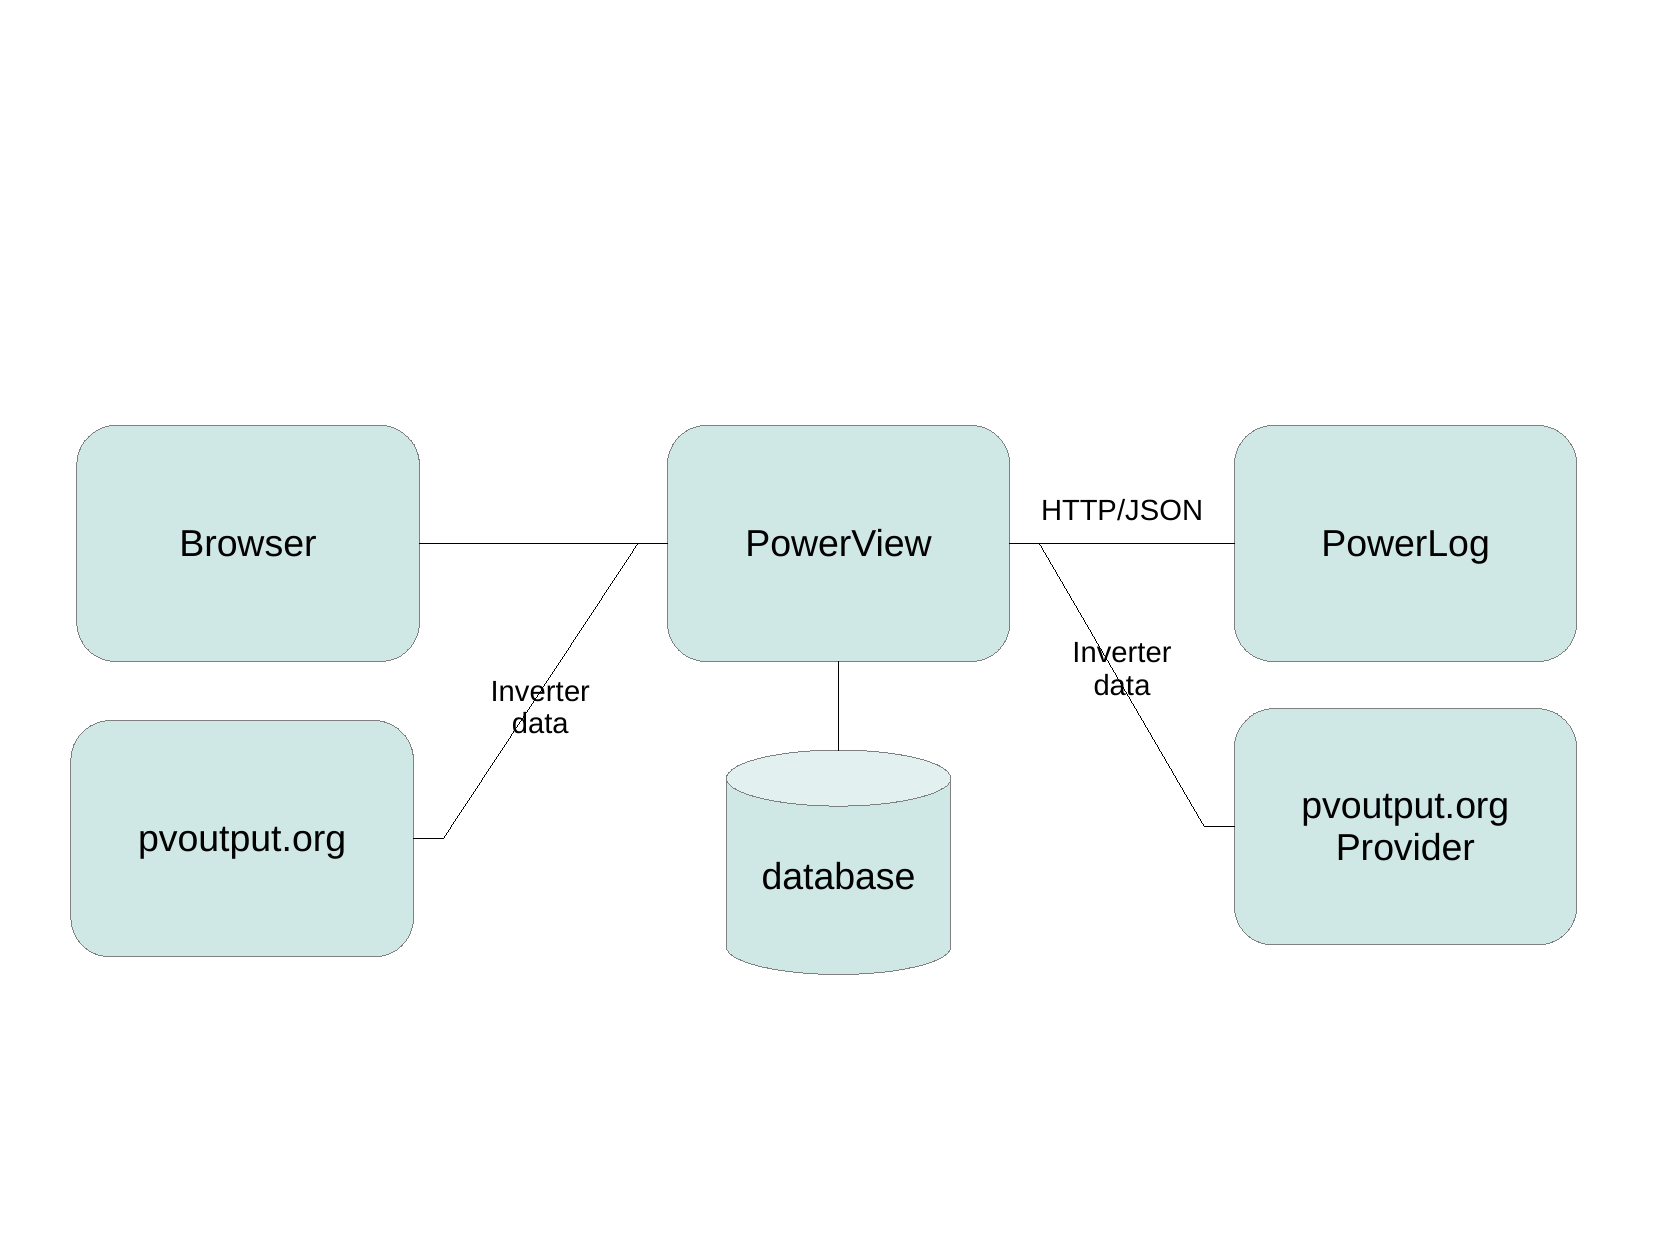

#
Browser
PowerView
PowerLog
pvoutput.org
Provider
pvoutput.org
database